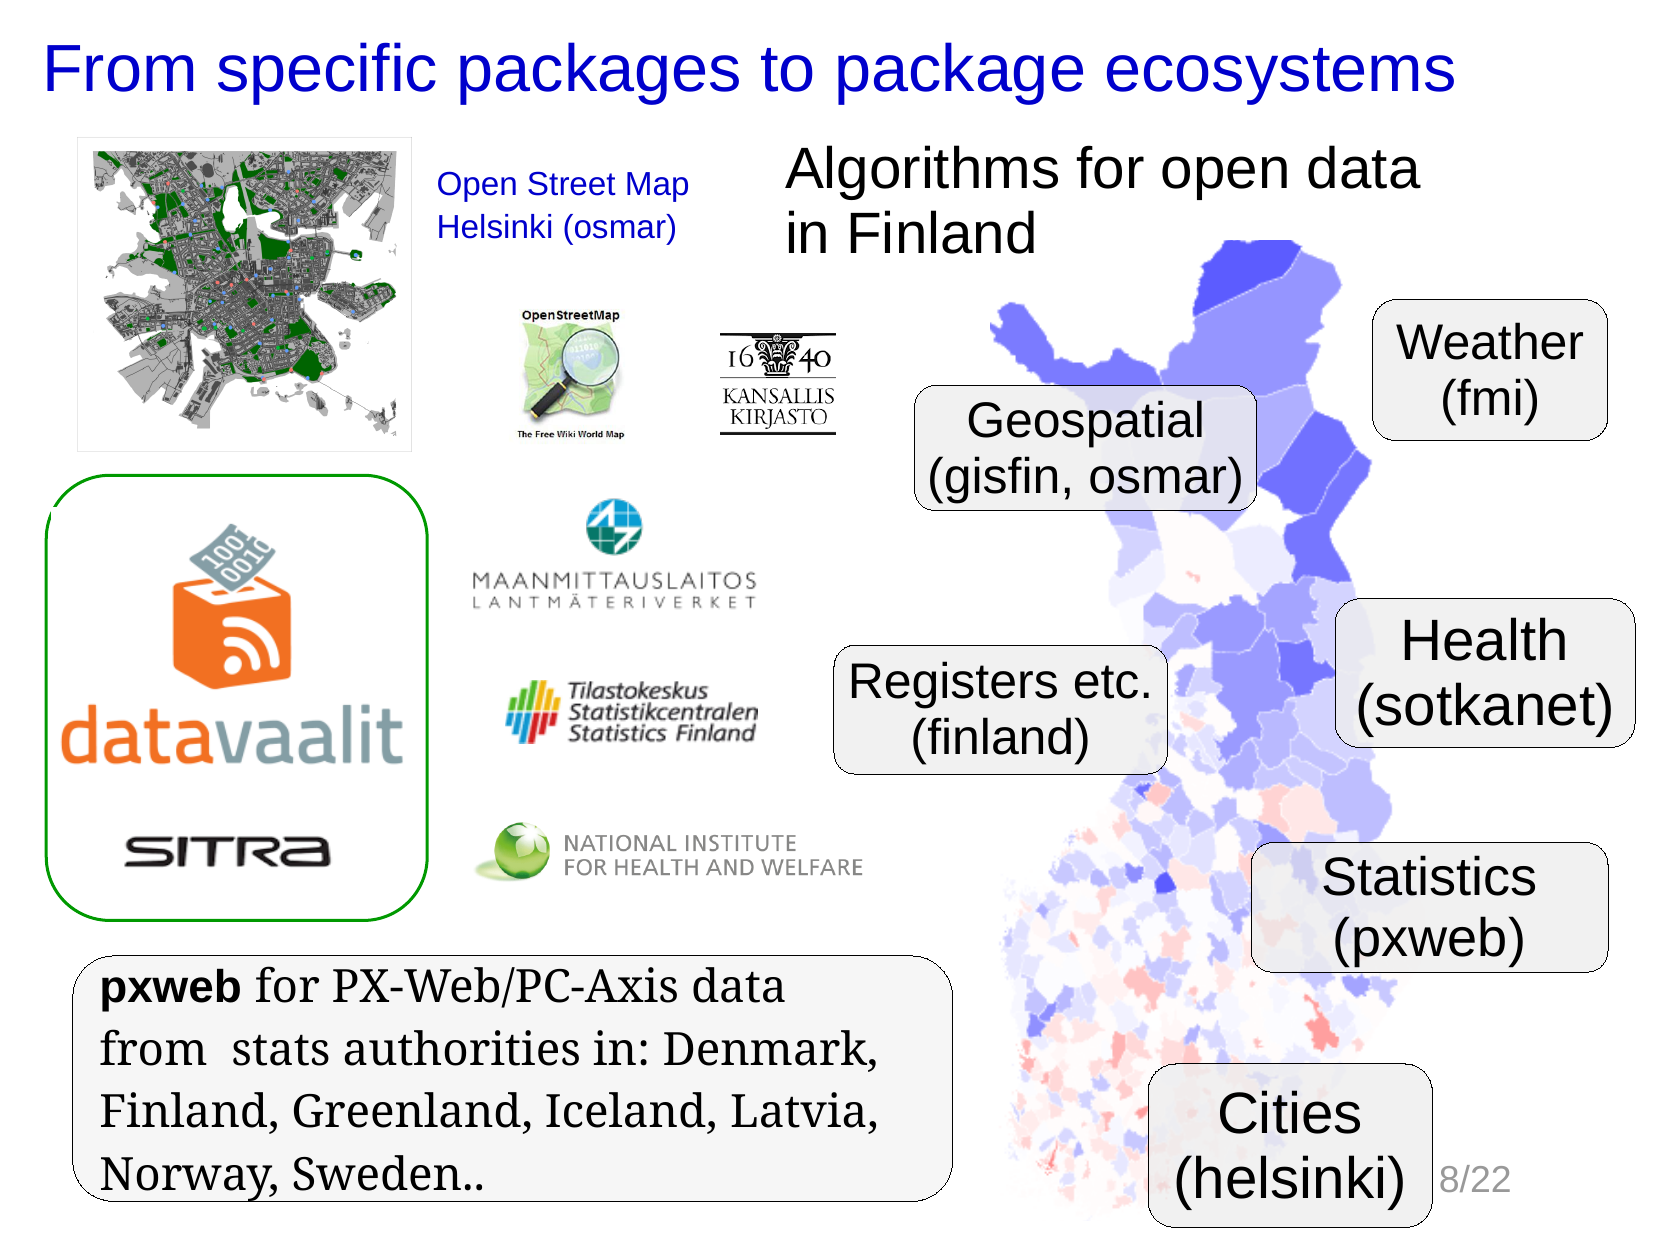

# From specific packages to package ecosystems
Algorithms for open data
in Finland
Open Street Map
Helsinki (osmar)
Weather
(fmi)
Geospatial
(gisfin, osmar)
Health
(sotkanet)
Registers etc.
(finland)
Statistics
(pxweb)
pxweb for PX-Web/PC-Axis data
from stats authorities in: Denmark,
Finland, Greenland, Iceland, Latvia,
Norway, Sweden..
Cities
(helsinki)